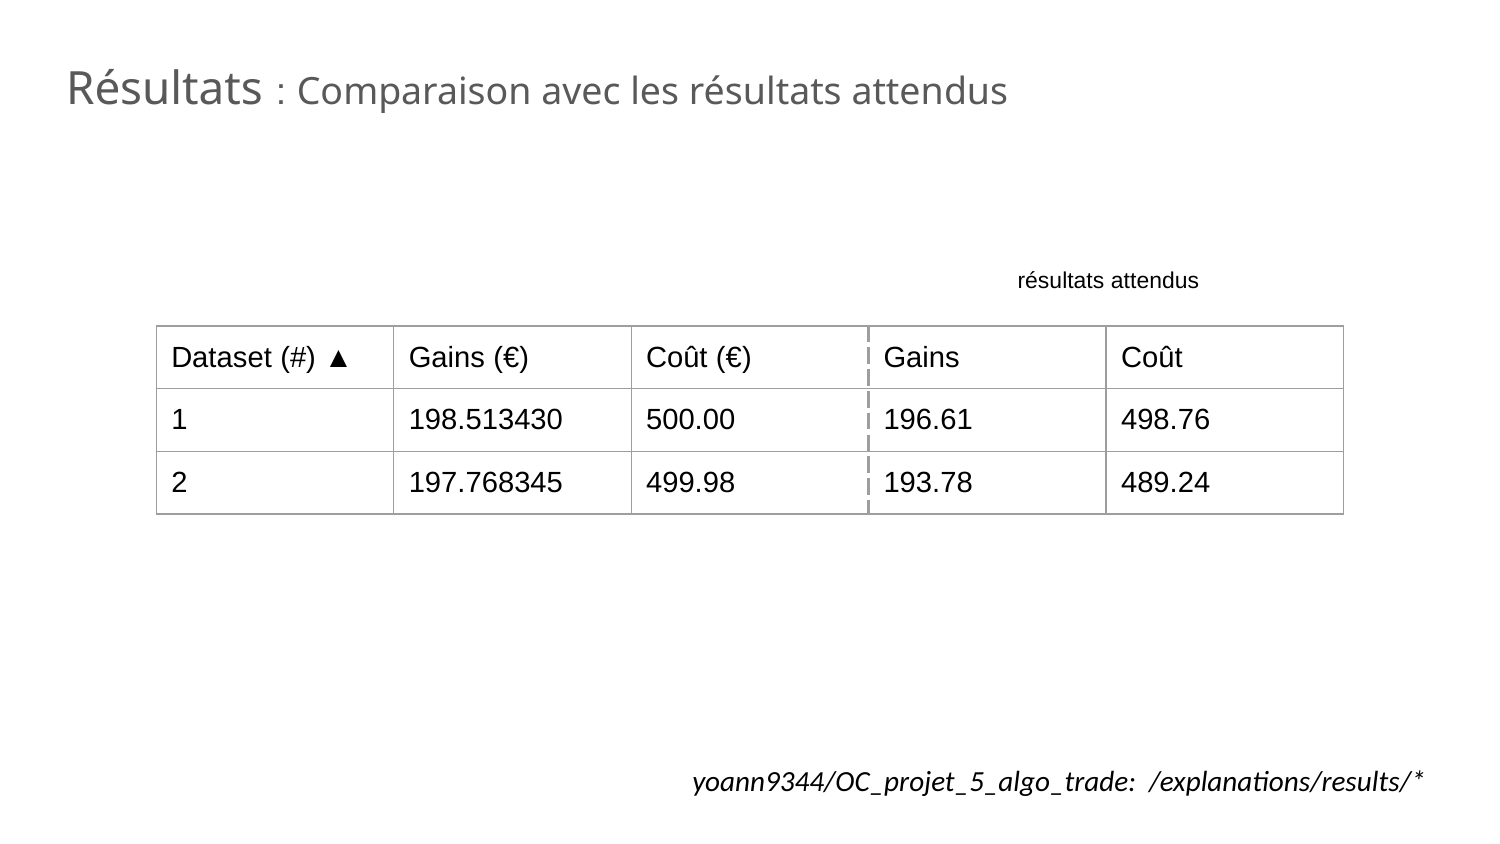

# Résultats : Comparaison avec les résultats attendus
résultats attendus
| Dataset (#) ▲ | Gains (€) | Coût (€) | Gains | Coût |
| --- | --- | --- | --- | --- |
| 1 | 198.513430 | 500.00 | 196.61 | 498.76 |
| 2 | 197.768345 | 499.98 | 193.78 | 489.24 |
yoann9344/OC_projet_5_algo_trade: /explanations/results/*